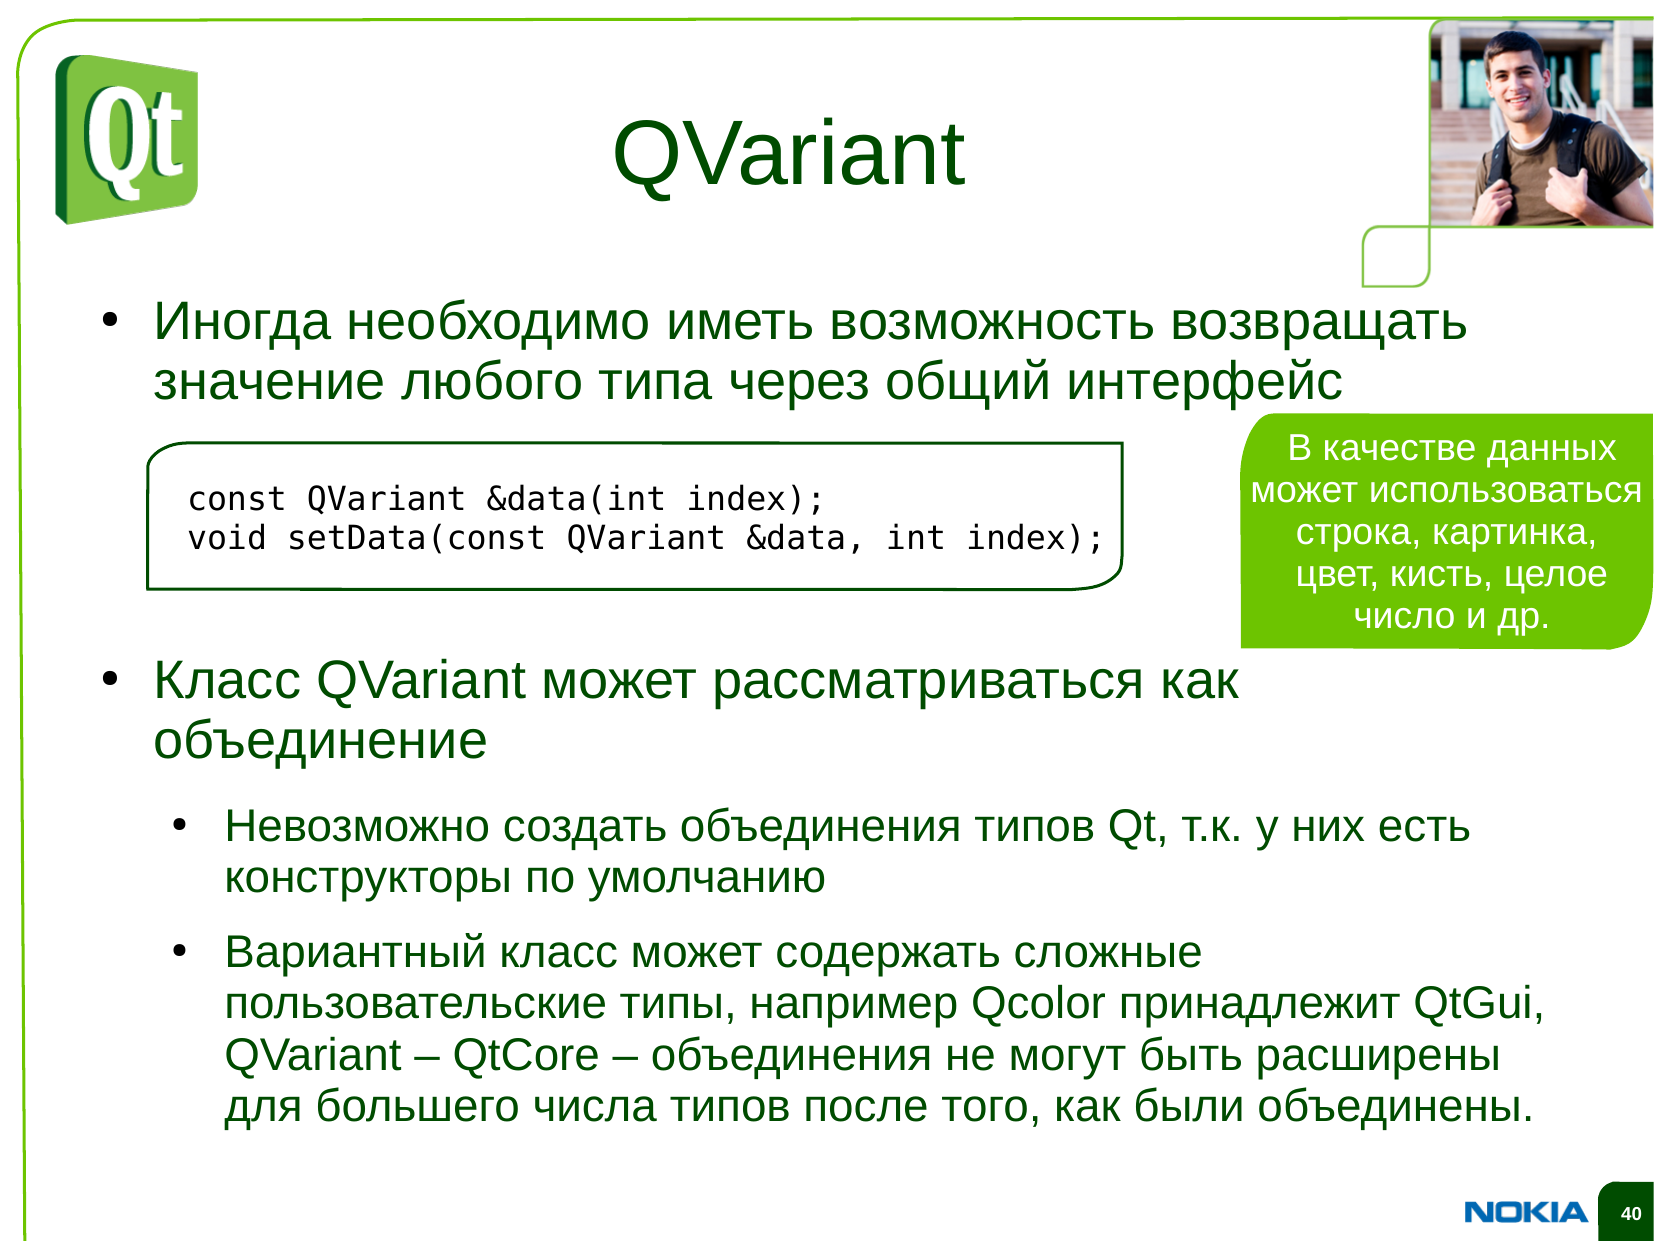

# QVariant
Иногда необходимо иметь возможность возвращать значение любого типа через общий интерфейс
Класс QVariant может рассматриваться как объединение
Невозможно создать объединения типов Qt, т.к. у них есть конструкторы по умолчанию
Вариантный класс может содержать сложные пользовательские типы, например Qcolor принадлежит QtGui, QVariant – QtCore – объединения не могут быть расширены для большего числа типов после того, как были объединены.
 В качестве данных
 может использоваться
строка, картинка,
 цвет, кисть, целое
 число и др.
const QVariant &data(int index);
void setData(const QVariant &data, int index);